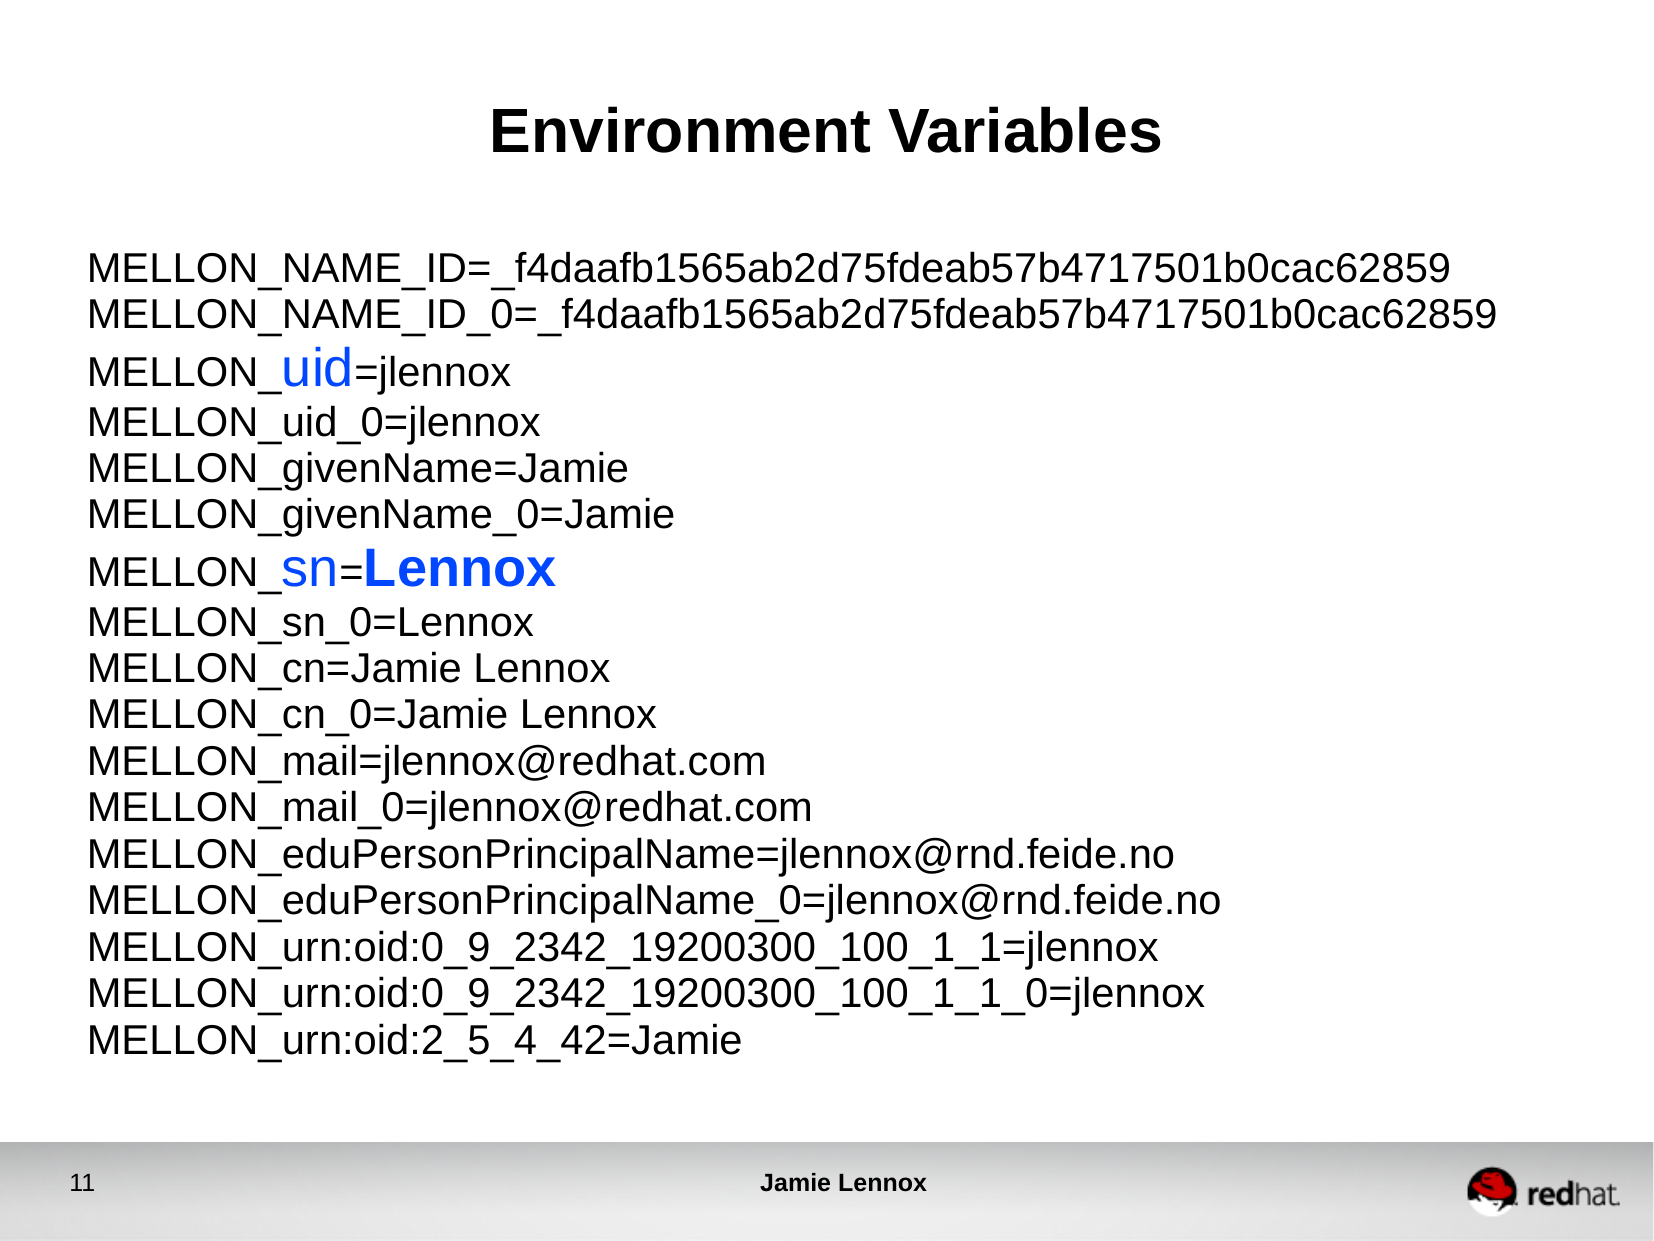

# Environment Variables
MELLON_NAME_ID=_f4daafb1565ab2d75fdeab57b4717501b0cac62859
MELLON_NAME_ID_0=_f4daafb1565ab2d75fdeab57b4717501b0cac62859
MELLON_uid=jlennox
MELLON_uid_0=jlennox
MELLON_givenName=Jamie
MELLON_givenName_0=Jamie
MELLON_sn=Lennox
MELLON_sn_0=Lennox
MELLON_cn=Jamie Lennox
MELLON_cn_0=Jamie Lennox
MELLON_mail=jlennox@redhat.com
MELLON_mail_0=jlennox@redhat.com
MELLON_eduPersonPrincipalName=jlennox@rnd.feide.no
MELLON_eduPersonPrincipalName_0=jlennox@rnd.feide.no
MELLON_urn:oid:0_9_2342_19200300_100_1_1=jlennox
MELLON_urn:oid:0_9_2342_19200300_100_1_1_0=jlennox
MELLON_urn:oid:2_5_4_42=Jamie